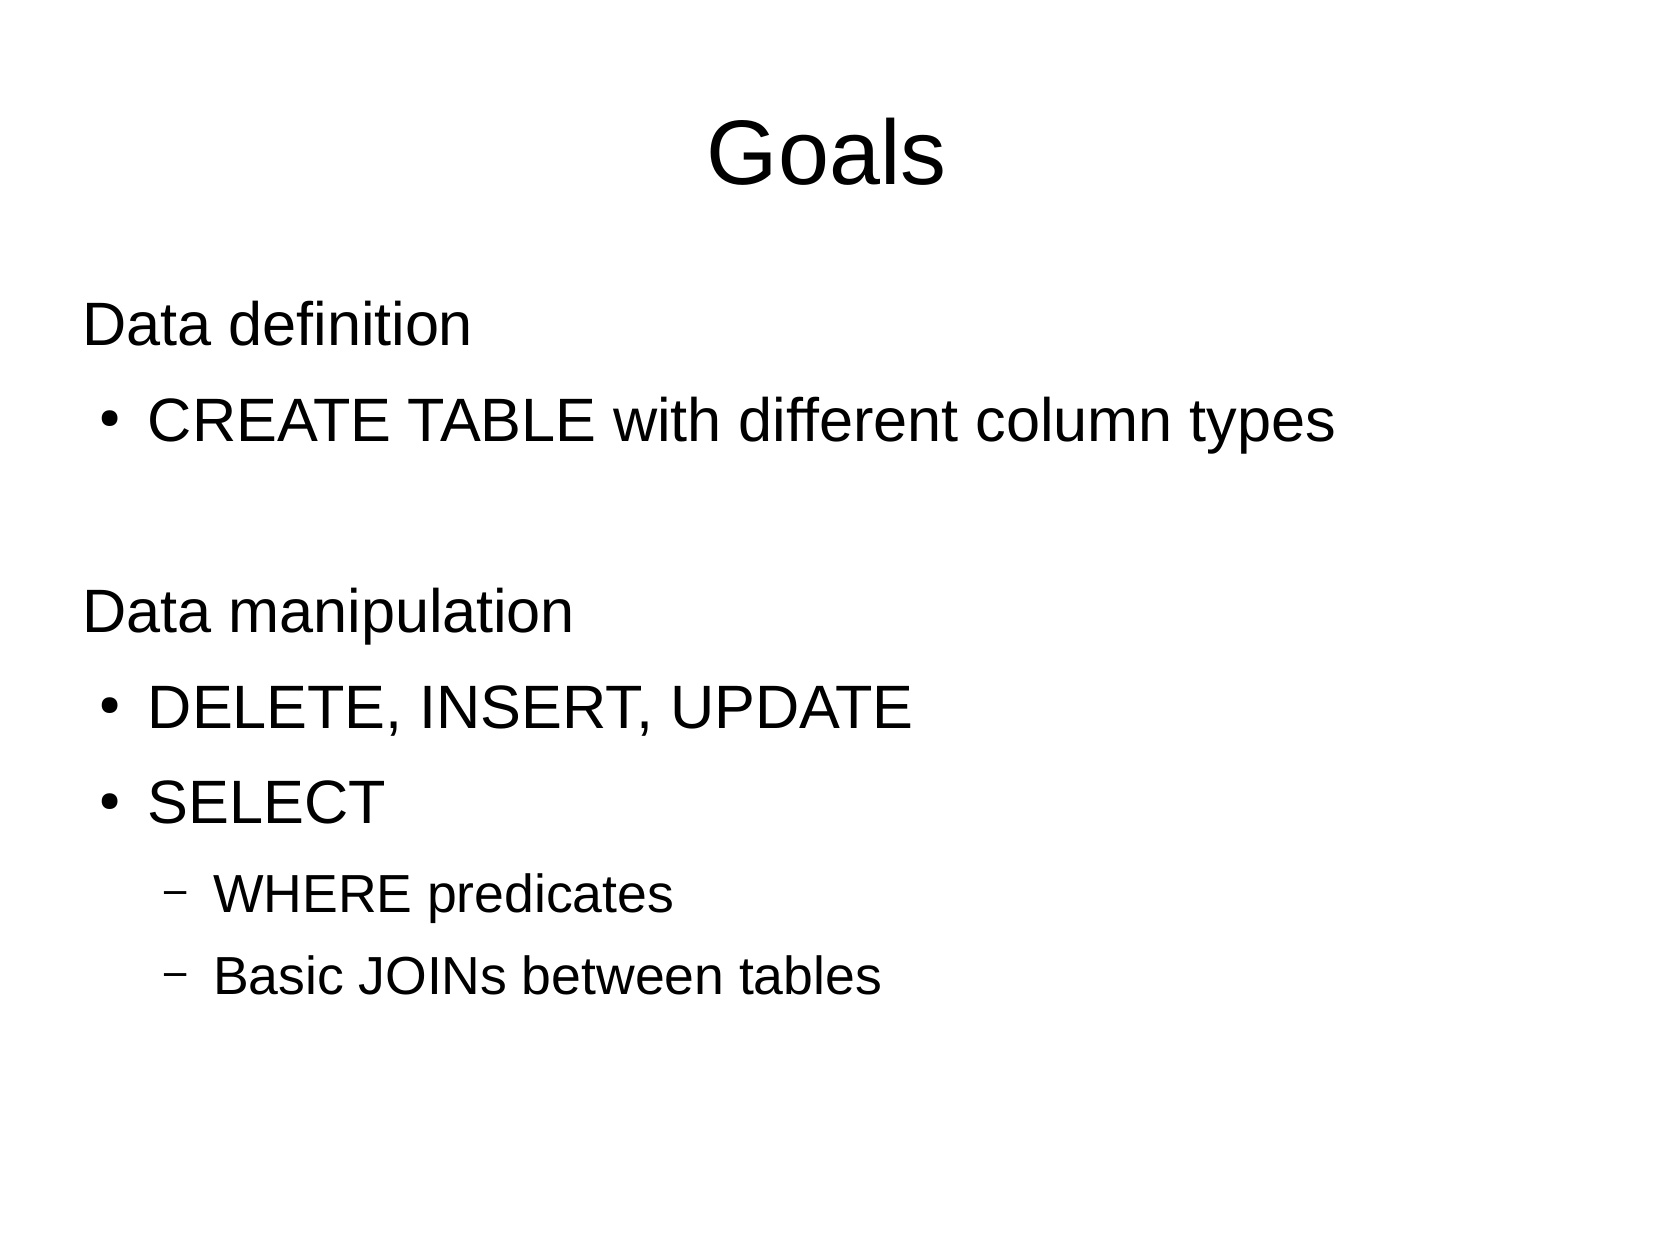

# Goals
Data definition
CREATE TABLE with different column types
Data manipulation
DELETE, INSERT, UPDATE
SELECT
WHERE predicates
Basic JOINs between tables